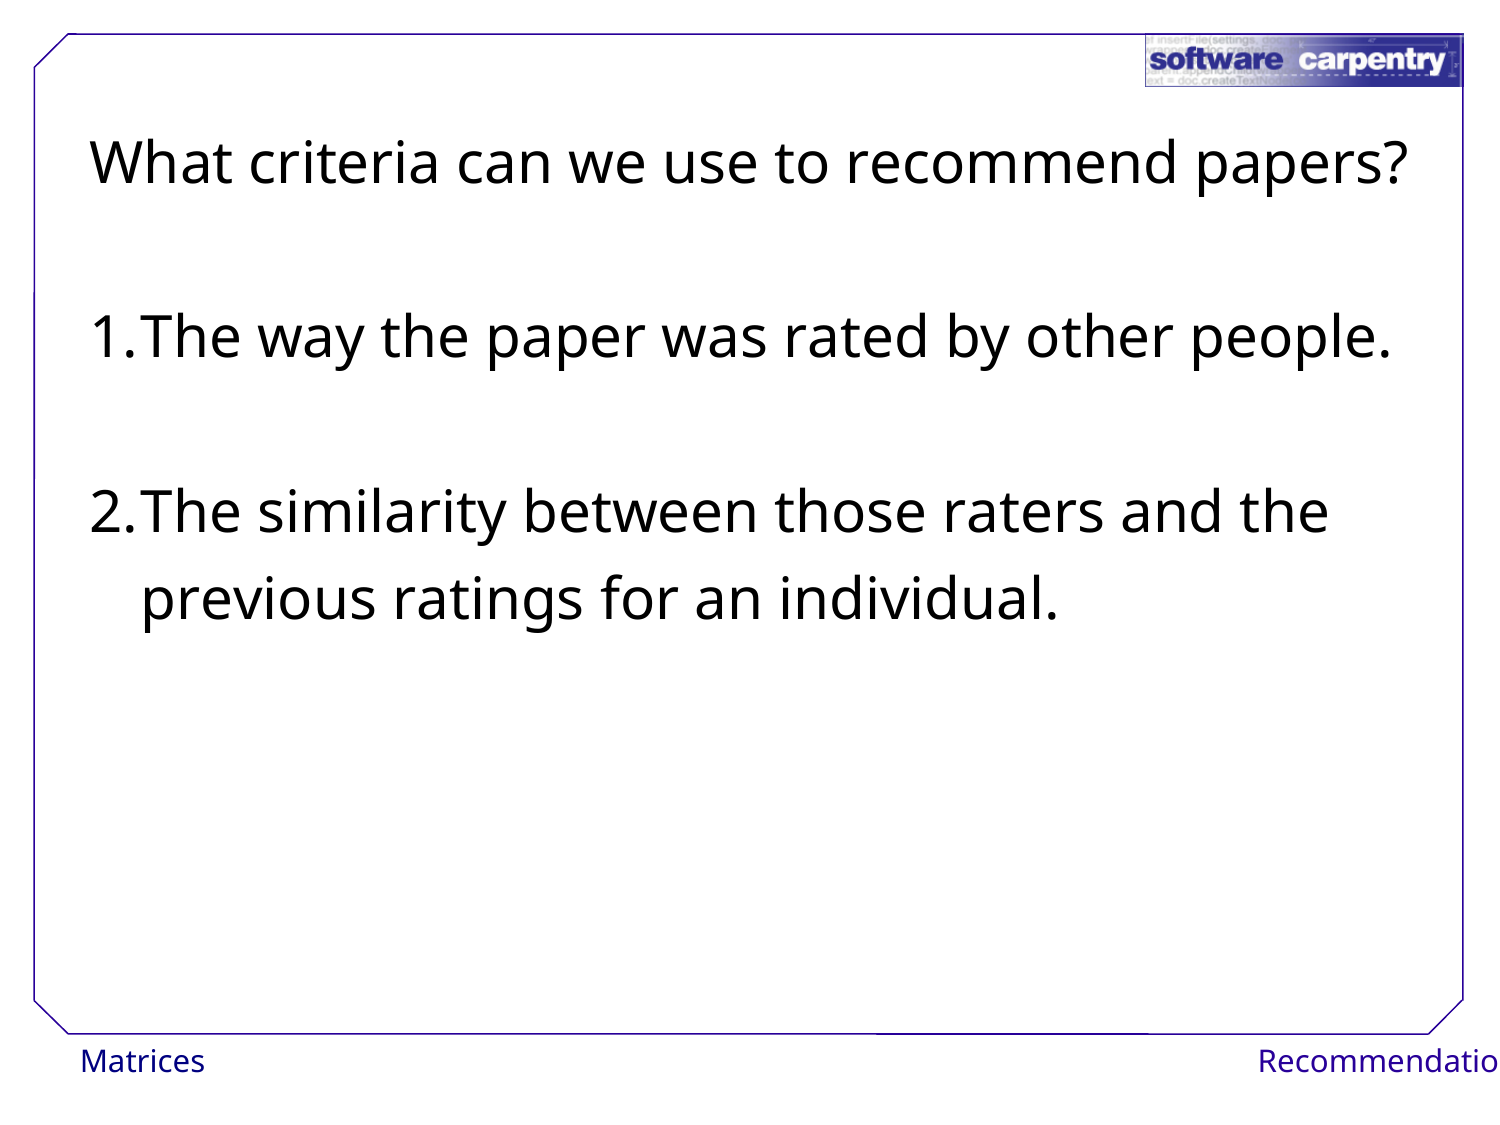

# What criteria can we use to recommend papers?
1.	The way the paper was rated by other people.
2.	The similarity between those raters and the previous ratings for an individual.